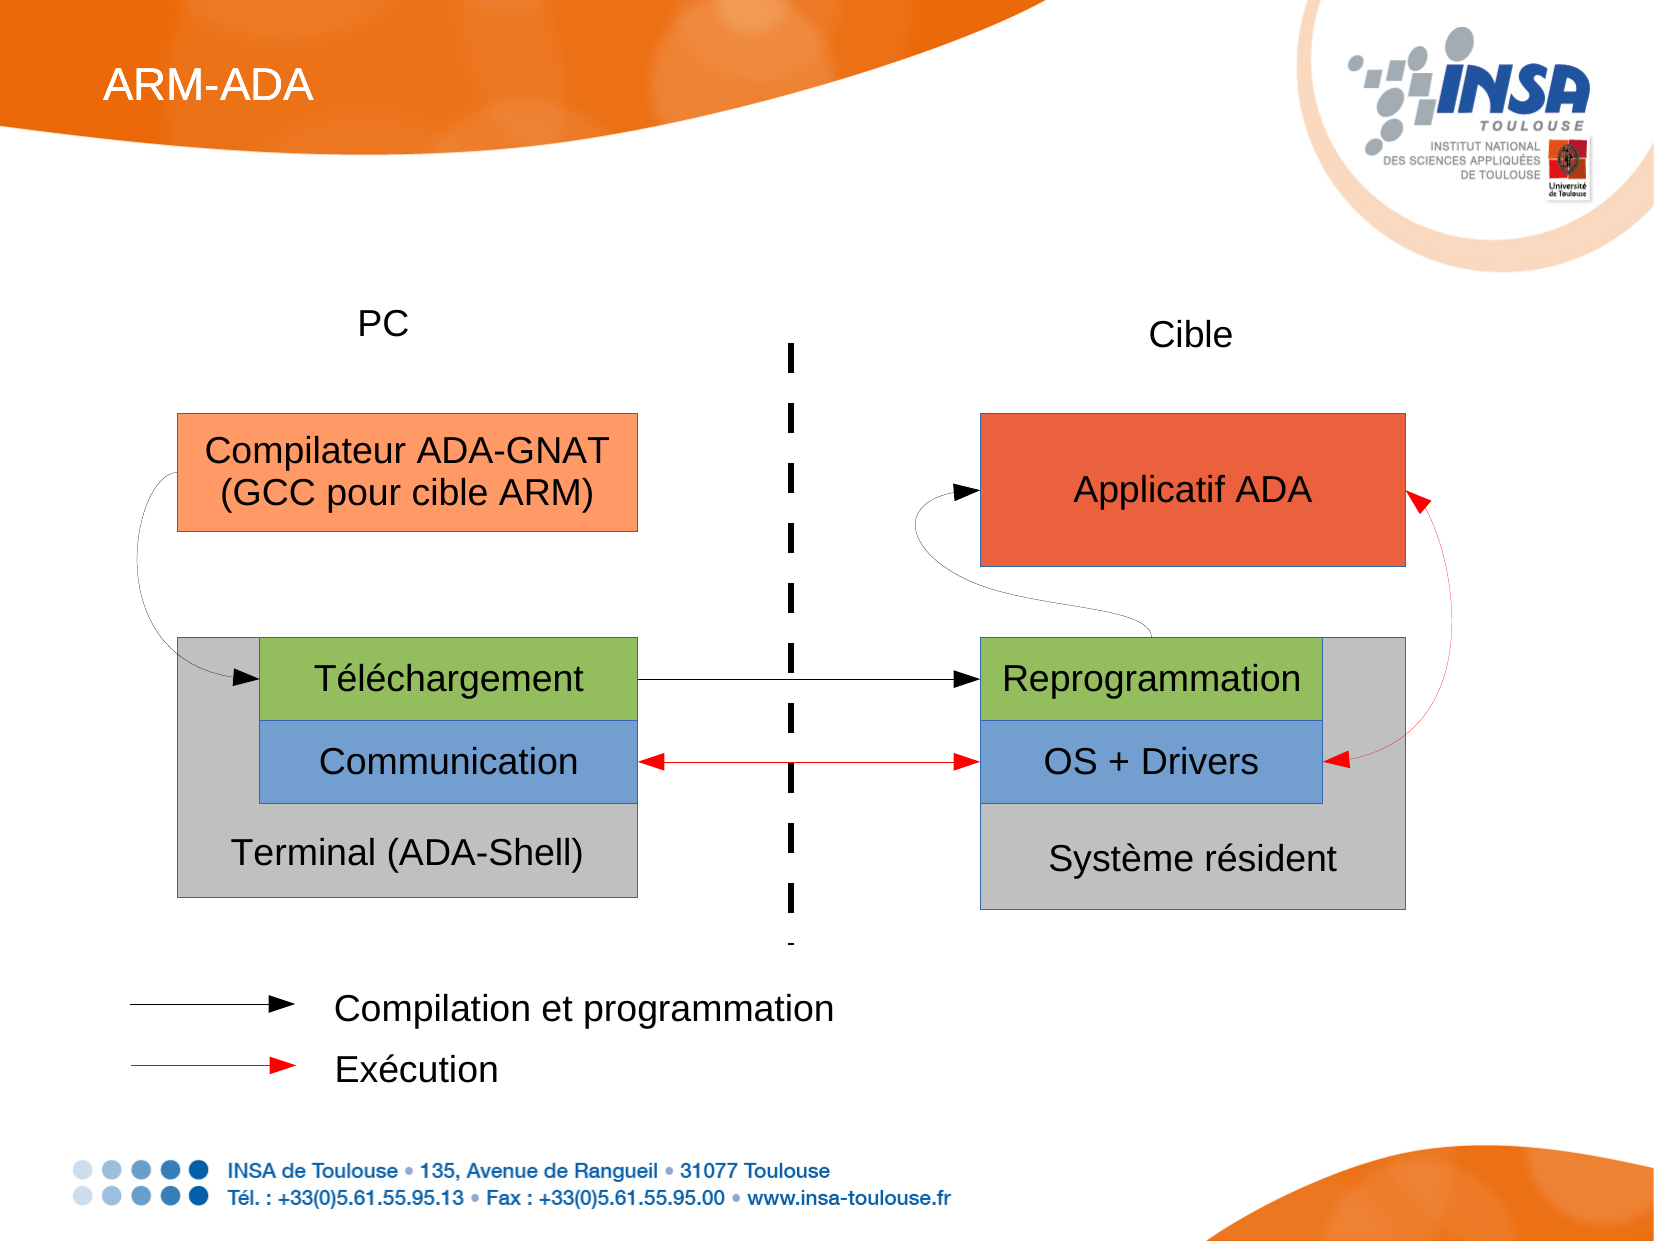

ARM-ADA
ARM-ADA
ARM-ADA
PC
Cible
Compilateur ADA-GNAT
(GCC pour cible ARM)
Applicatif ADA
Terminal (ADA-Shell)
Téléchargement
Système résident
Reprogrammation
Communication
OS + Drivers
Compilation et programmation
Exécution